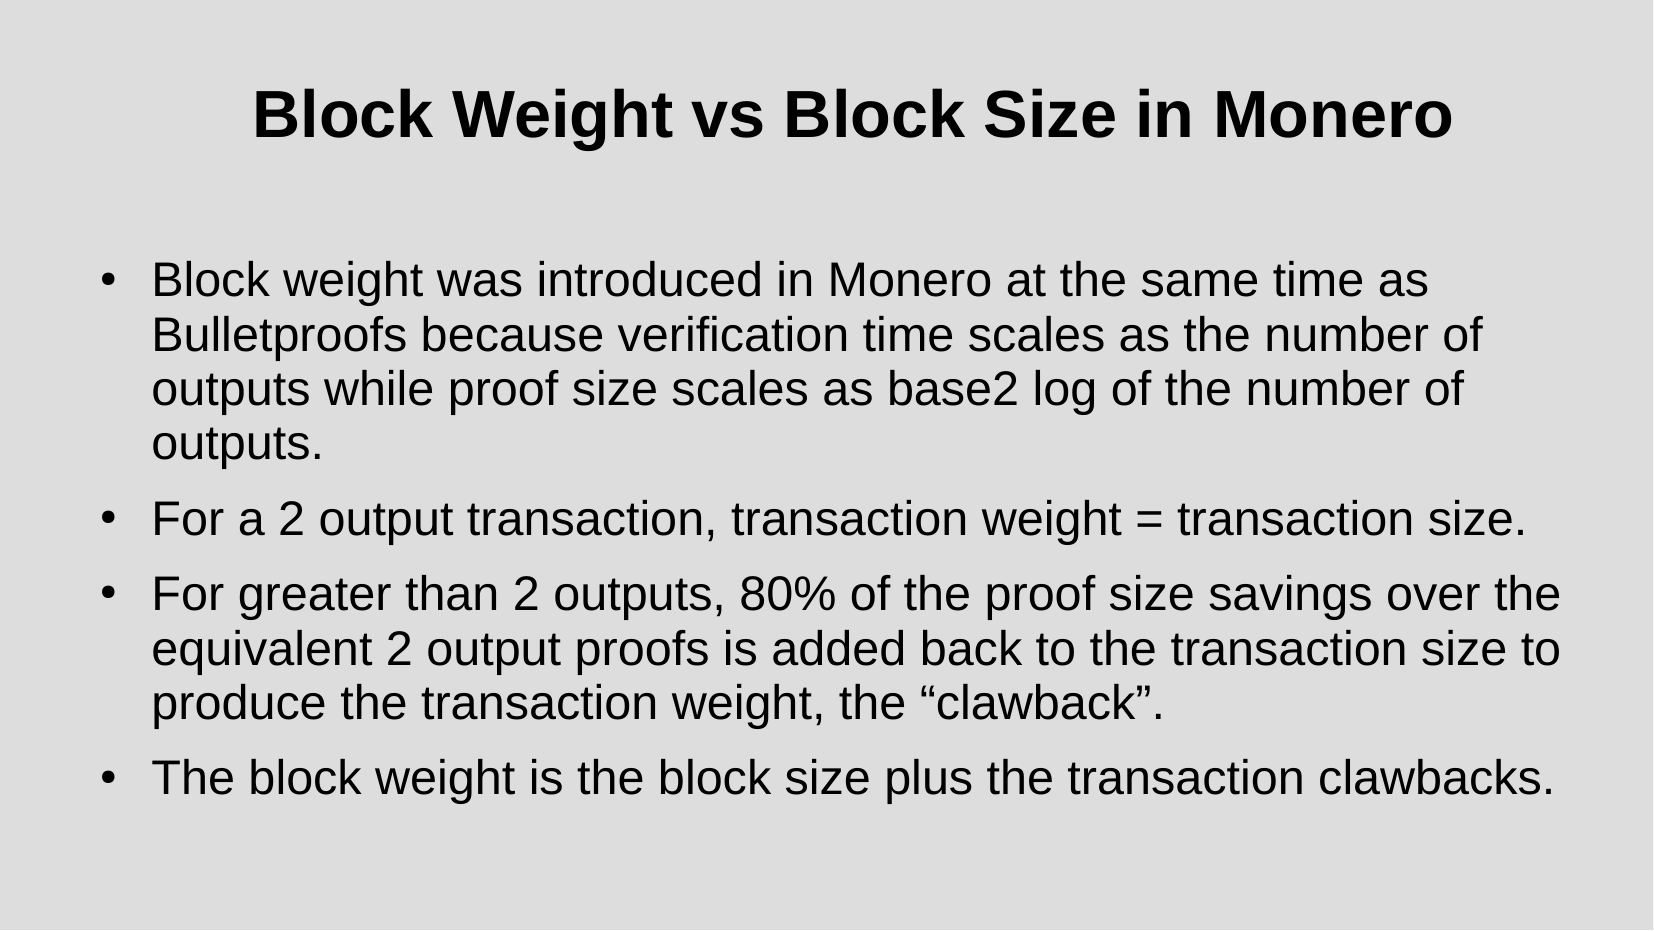

# Block Weight vs Block Size in Monero
Block weight was introduced in Monero at the same time as Bulletproofs because verification time scales as the number of outputs while proof size scales as base2 log of the number of outputs.
For a 2 output transaction, transaction weight = transaction size.
For greater than 2 outputs, 80% of the proof size savings over the equivalent 2 output proofs is added back to the transaction size to produce the transaction weight, the “clawback”.
The block weight is the block size plus the transaction clawbacks.